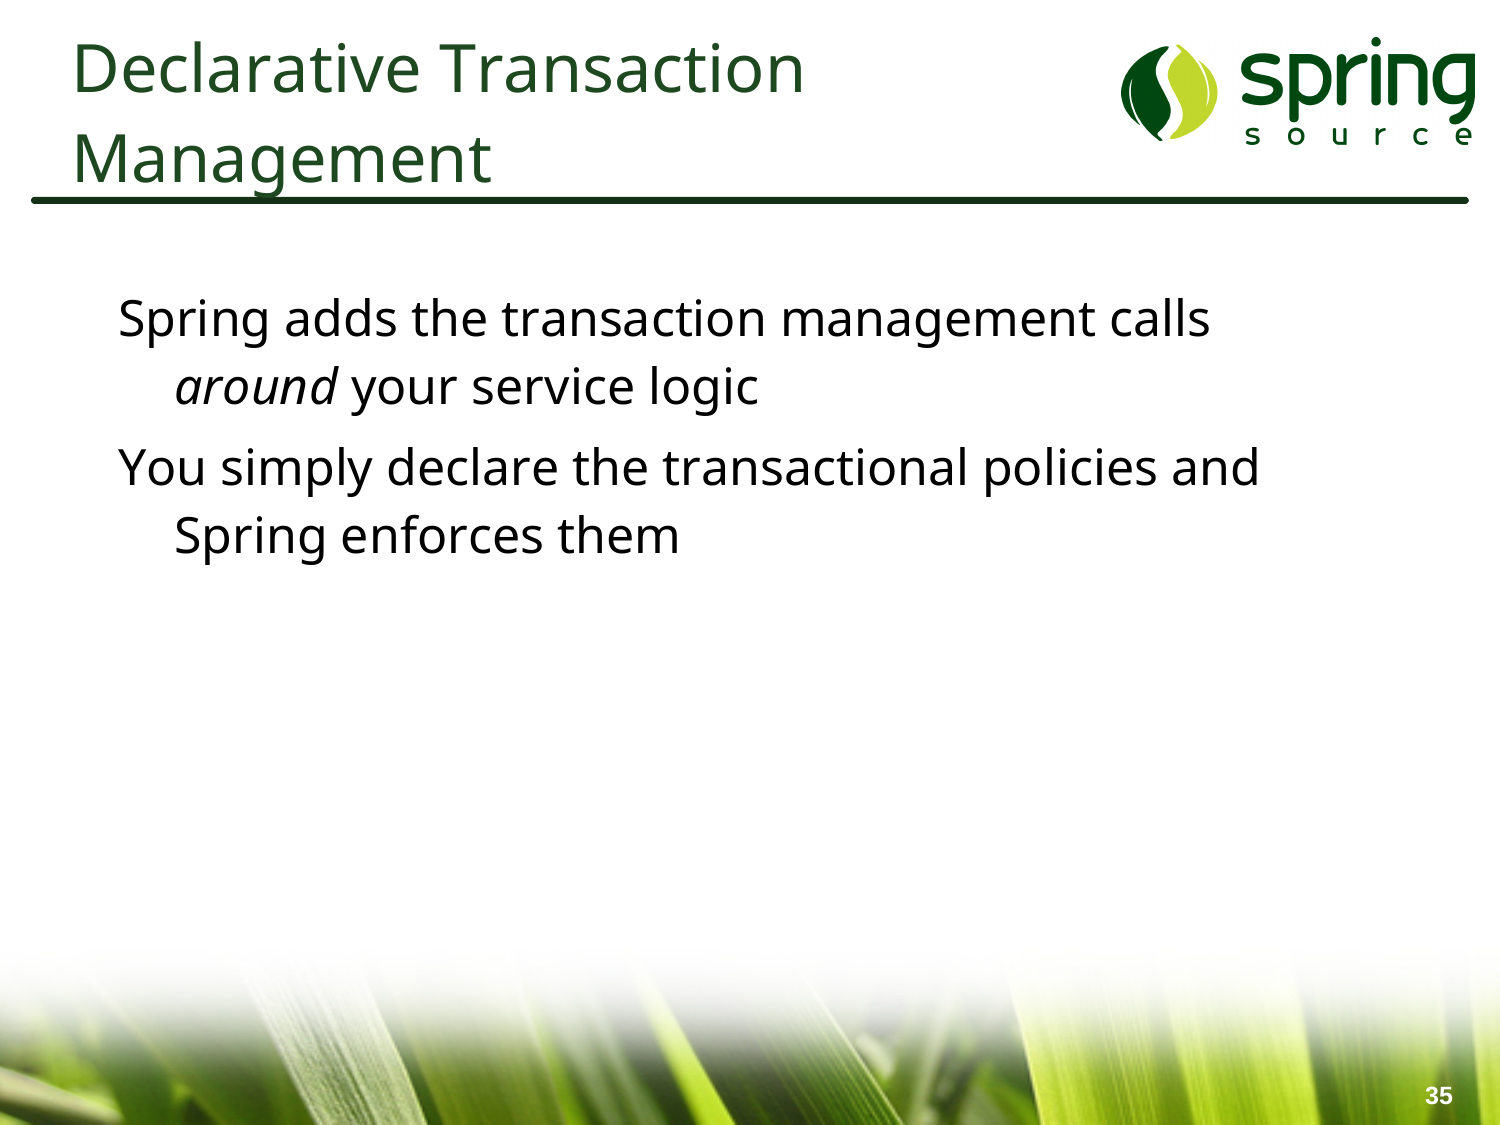

# Declarative Transaction Management
Spring adds the transaction management calls around your service logic
You simply declare the transactional policies and Spring enforces them